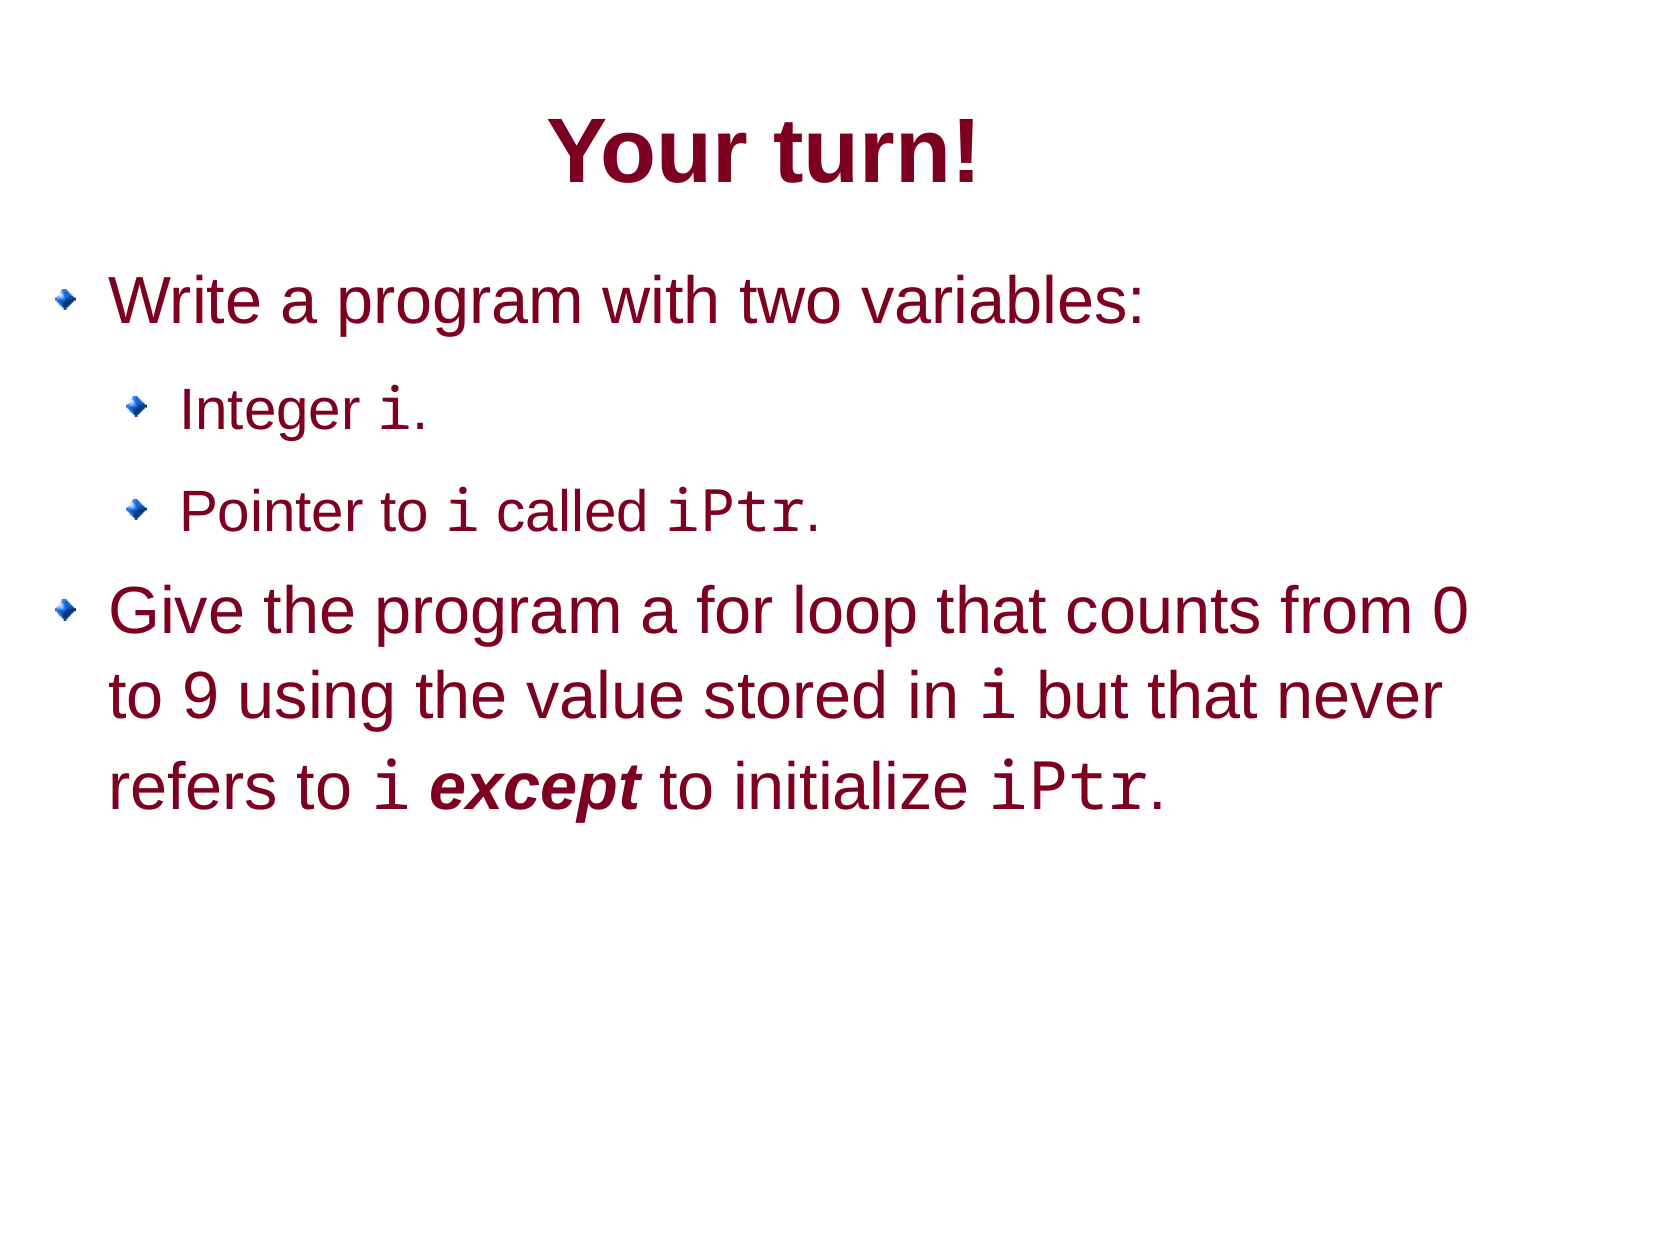

# Your turn!
Write a program with two variables:
Integer i.
Pointer to i called iPtr.
Give the program a for loop that counts from 0 to 9 using the value stored in i but that never refers to i except to initialize iPtr.